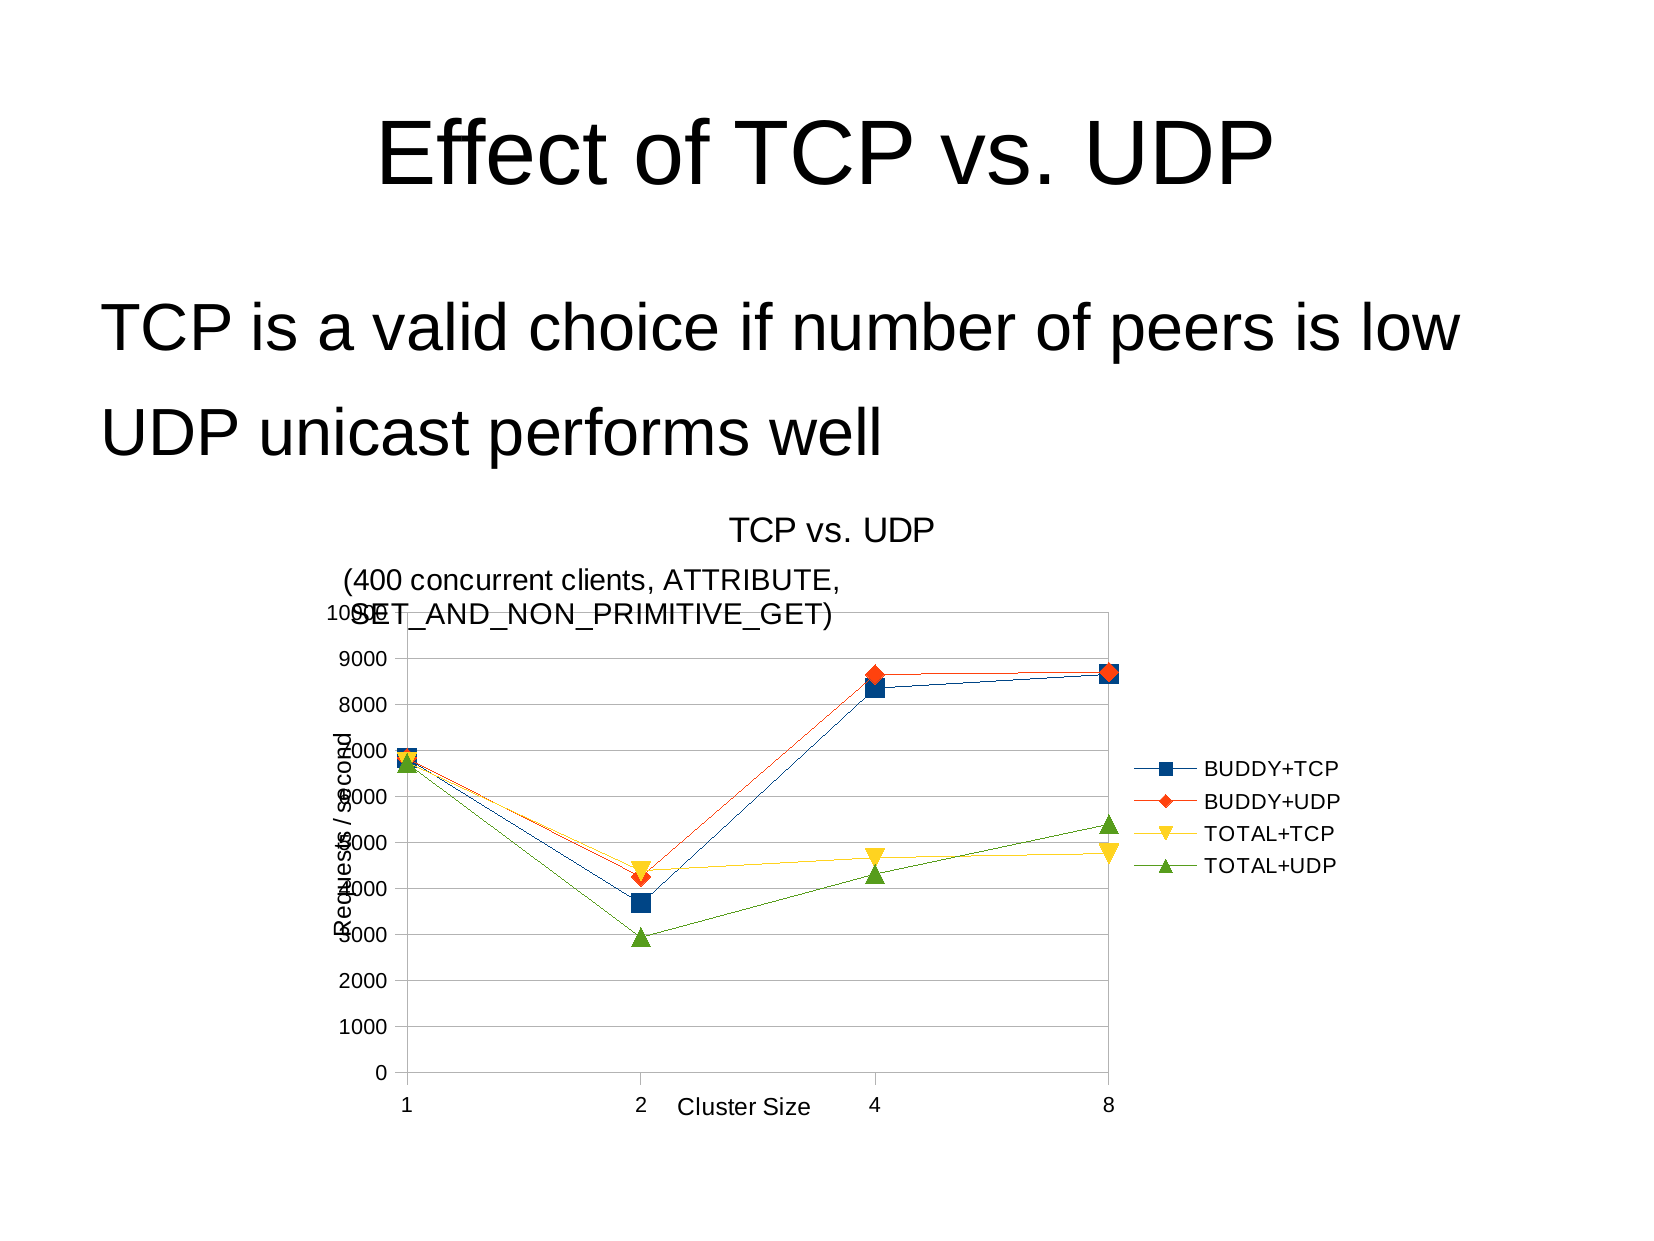

# Effect of TCP vs. UDP
TCP is a valid choice if number of peers is low
UDP unicast performs well
### Chart: TCP vs. UDP
(400 concurrent clients, ATTRIBUTE, SET_AND_NON_PRIMITIVE_GET)
| Category | BUDDY+TCP | BUDDY+UDP | TOTAL+TCP | TOTAL+UDP |
|---|---|---|---|---|
| 1 | 6837.0 | 6838.0 | 6747.0 | 6730.0 |
| 2 | 3679.0 | 4257.0 | 4387.0 | 2940.0 |
| 4 | 8356.0 | 8654.0 | 4669.0 | 4315.0 |
| 8 | 8658.0 | 8706.0 | 4760.0 | 5399.0 |